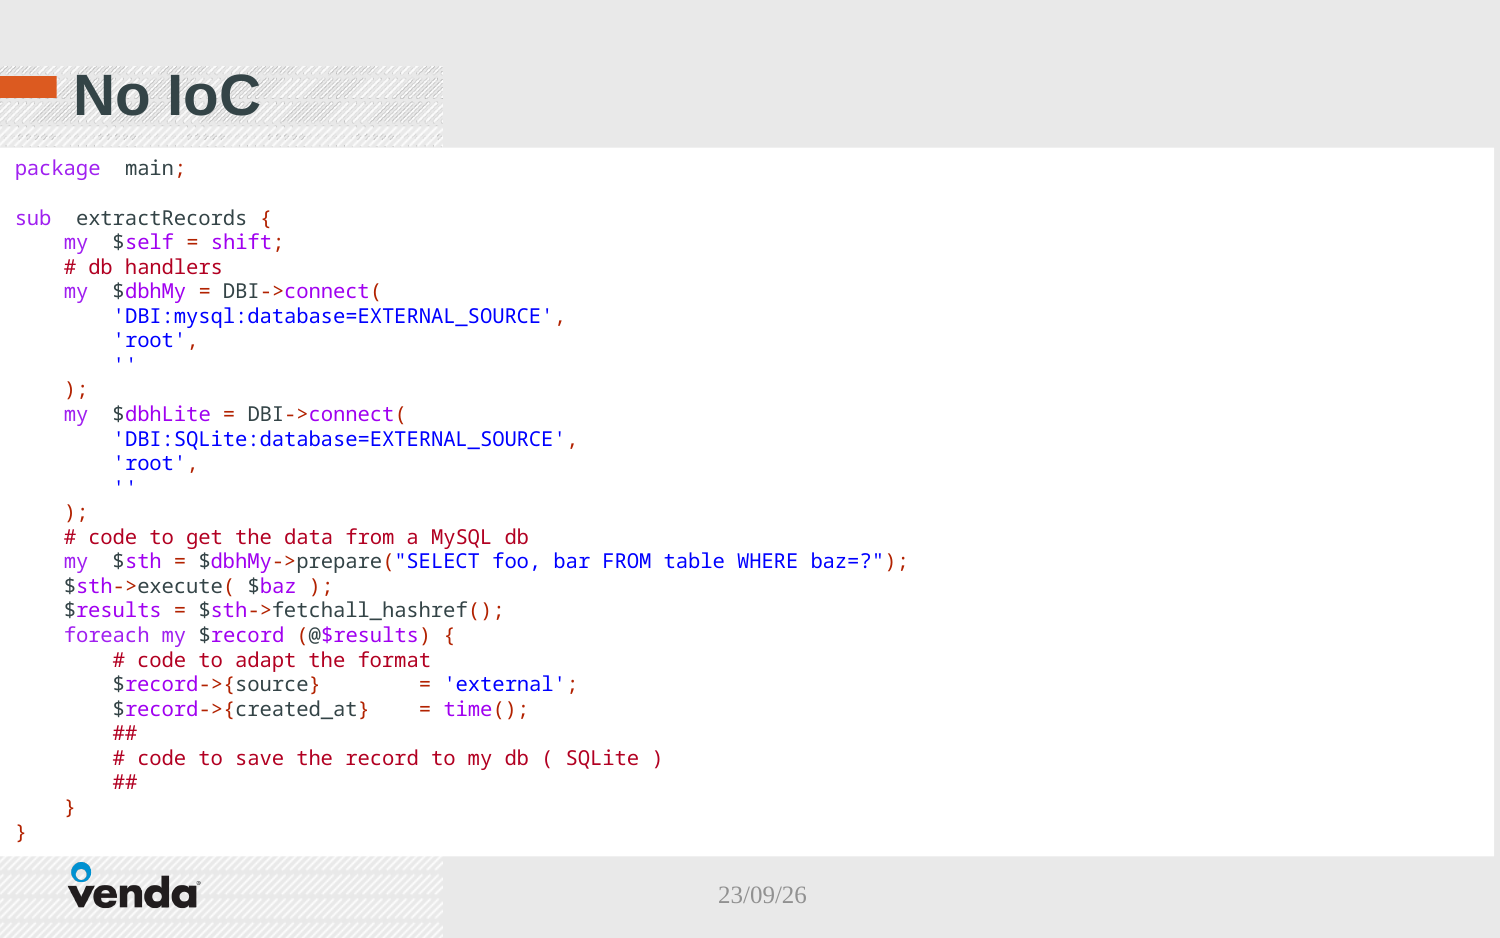

# No IoC
package main;
sub extractRecords {
 my $self = shift;
 # db handlers
 my $dbhMy = DBI->connect(
 'DBI:mysql:database=EXTERNAL_SOURCE',
 'root',
 ''
 );
 my $dbhLite = DBI->connect(
 'DBI:SQLite:database=EXTERNAL_SOURCE',
 'root',
 ''
 );
 # code to get the data from a MySQL db
 my $sth = $dbhMy->prepare("SELECT foo, bar FROM table WHERE baz=?");
 $sth->execute( $baz );
 $results = $sth->fetchall_hashref();
 foreach my $record (@$results) {
 # code to adapt the format
 $record->{source} = 'external';
 $record->{created_at} = time();
 ##
 # code to save the record to my db ( SQLite )
 ##
 }
}